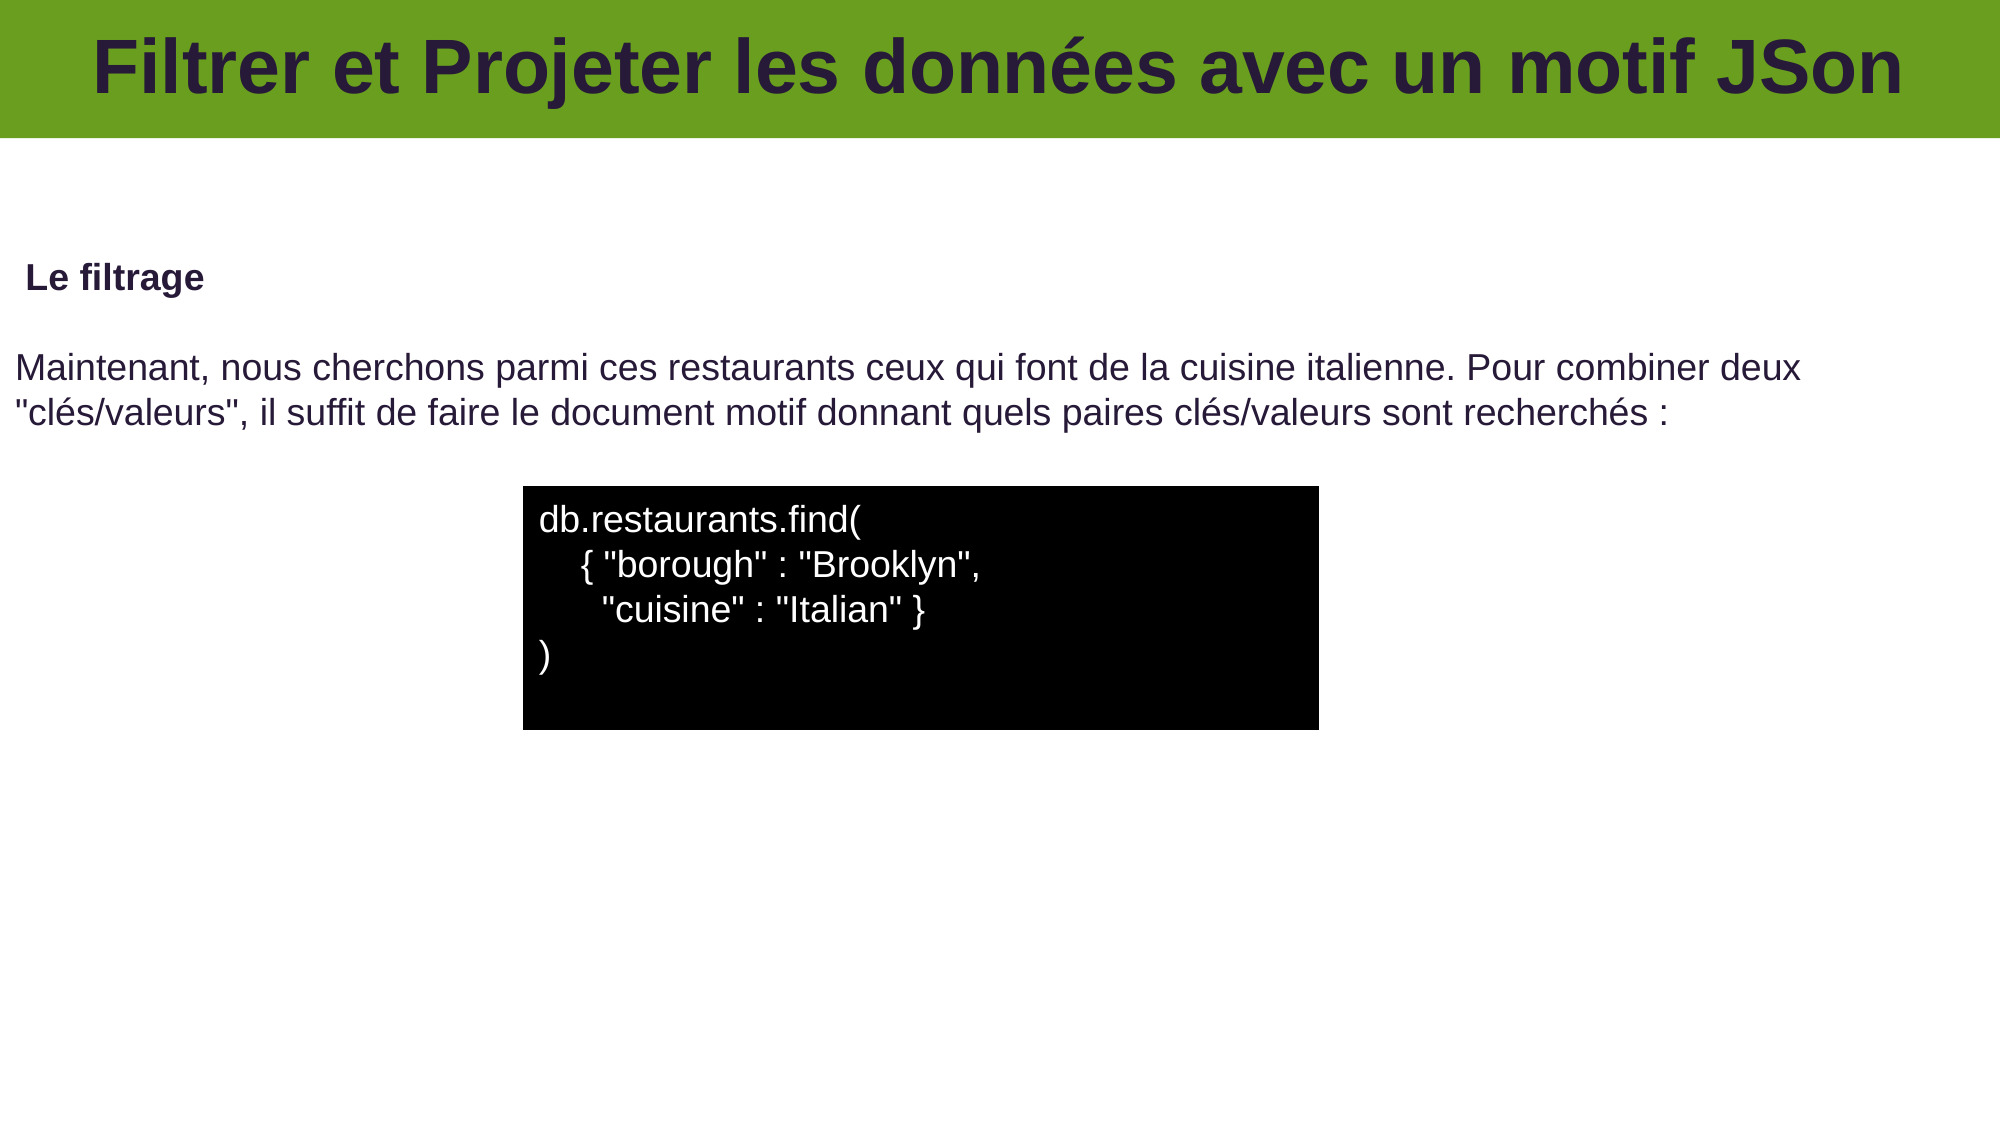

Filtrer et Projeter les données avec un motif JSon
 Le filtrage
Maintenant, nous cherchons parmi ces restaurants ceux qui font de la cuisine italienne. Pour combiner deux "clés/valeurs", il suffit de faire le document motif donnant quels paires clés/valeurs sont recherchés :
db.restaurants.find(
 { "borough" : "Brooklyn",
 "cuisine" : "Italian" }
)